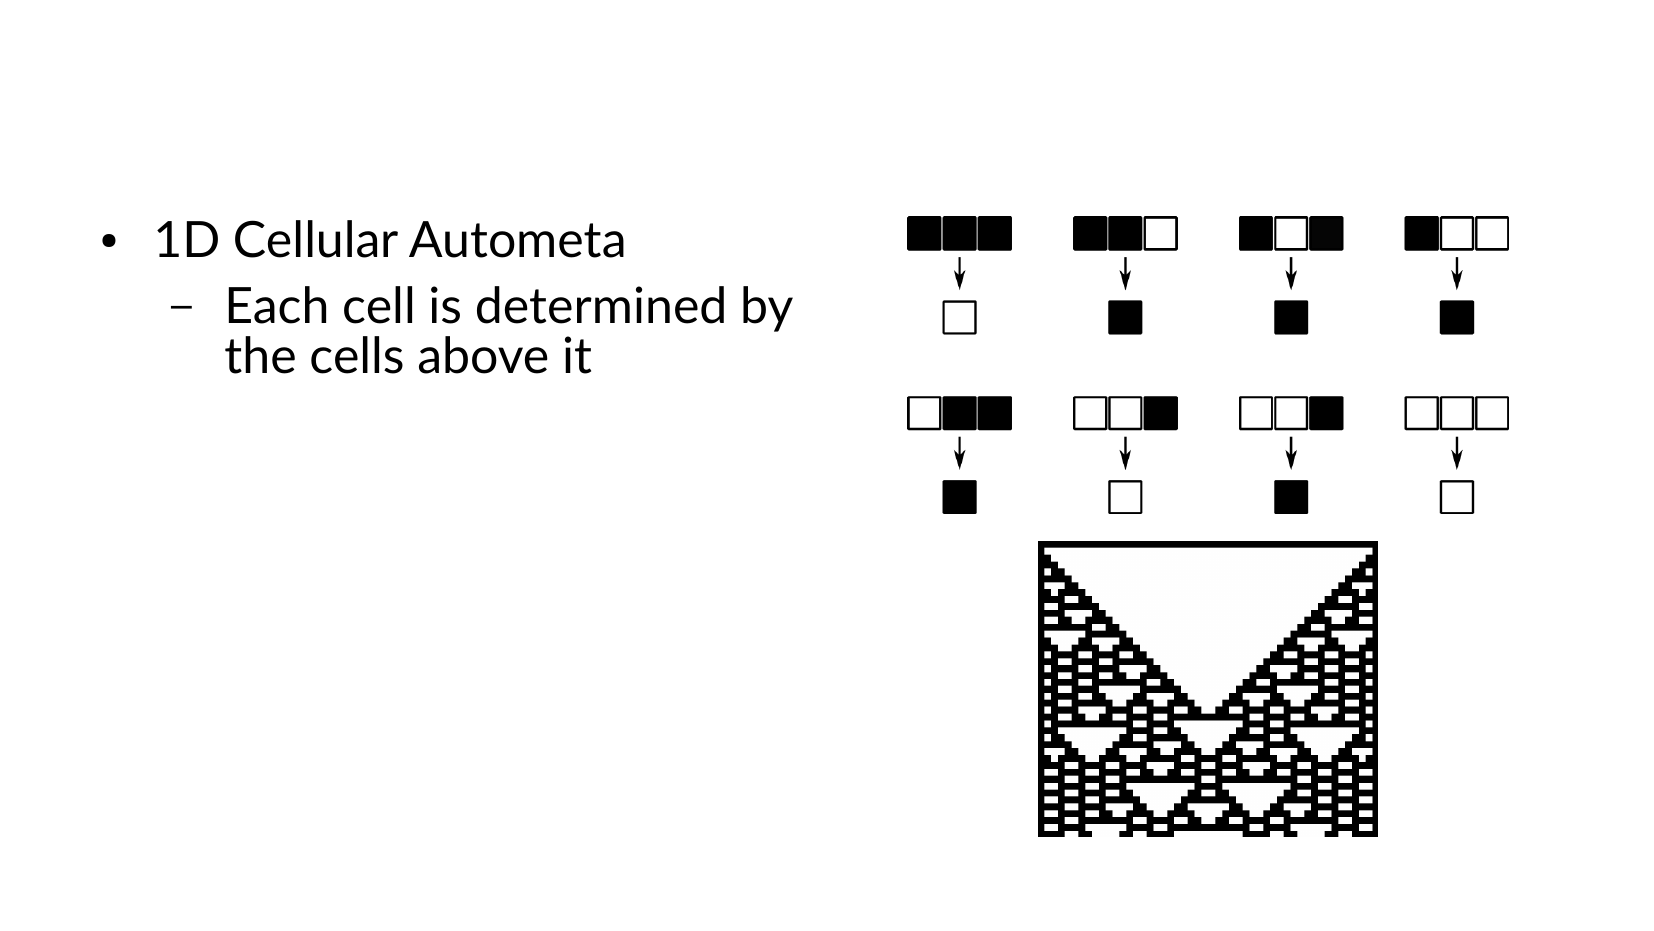

# 1D Cellular Autometa
Each cell is determined by the cells above it